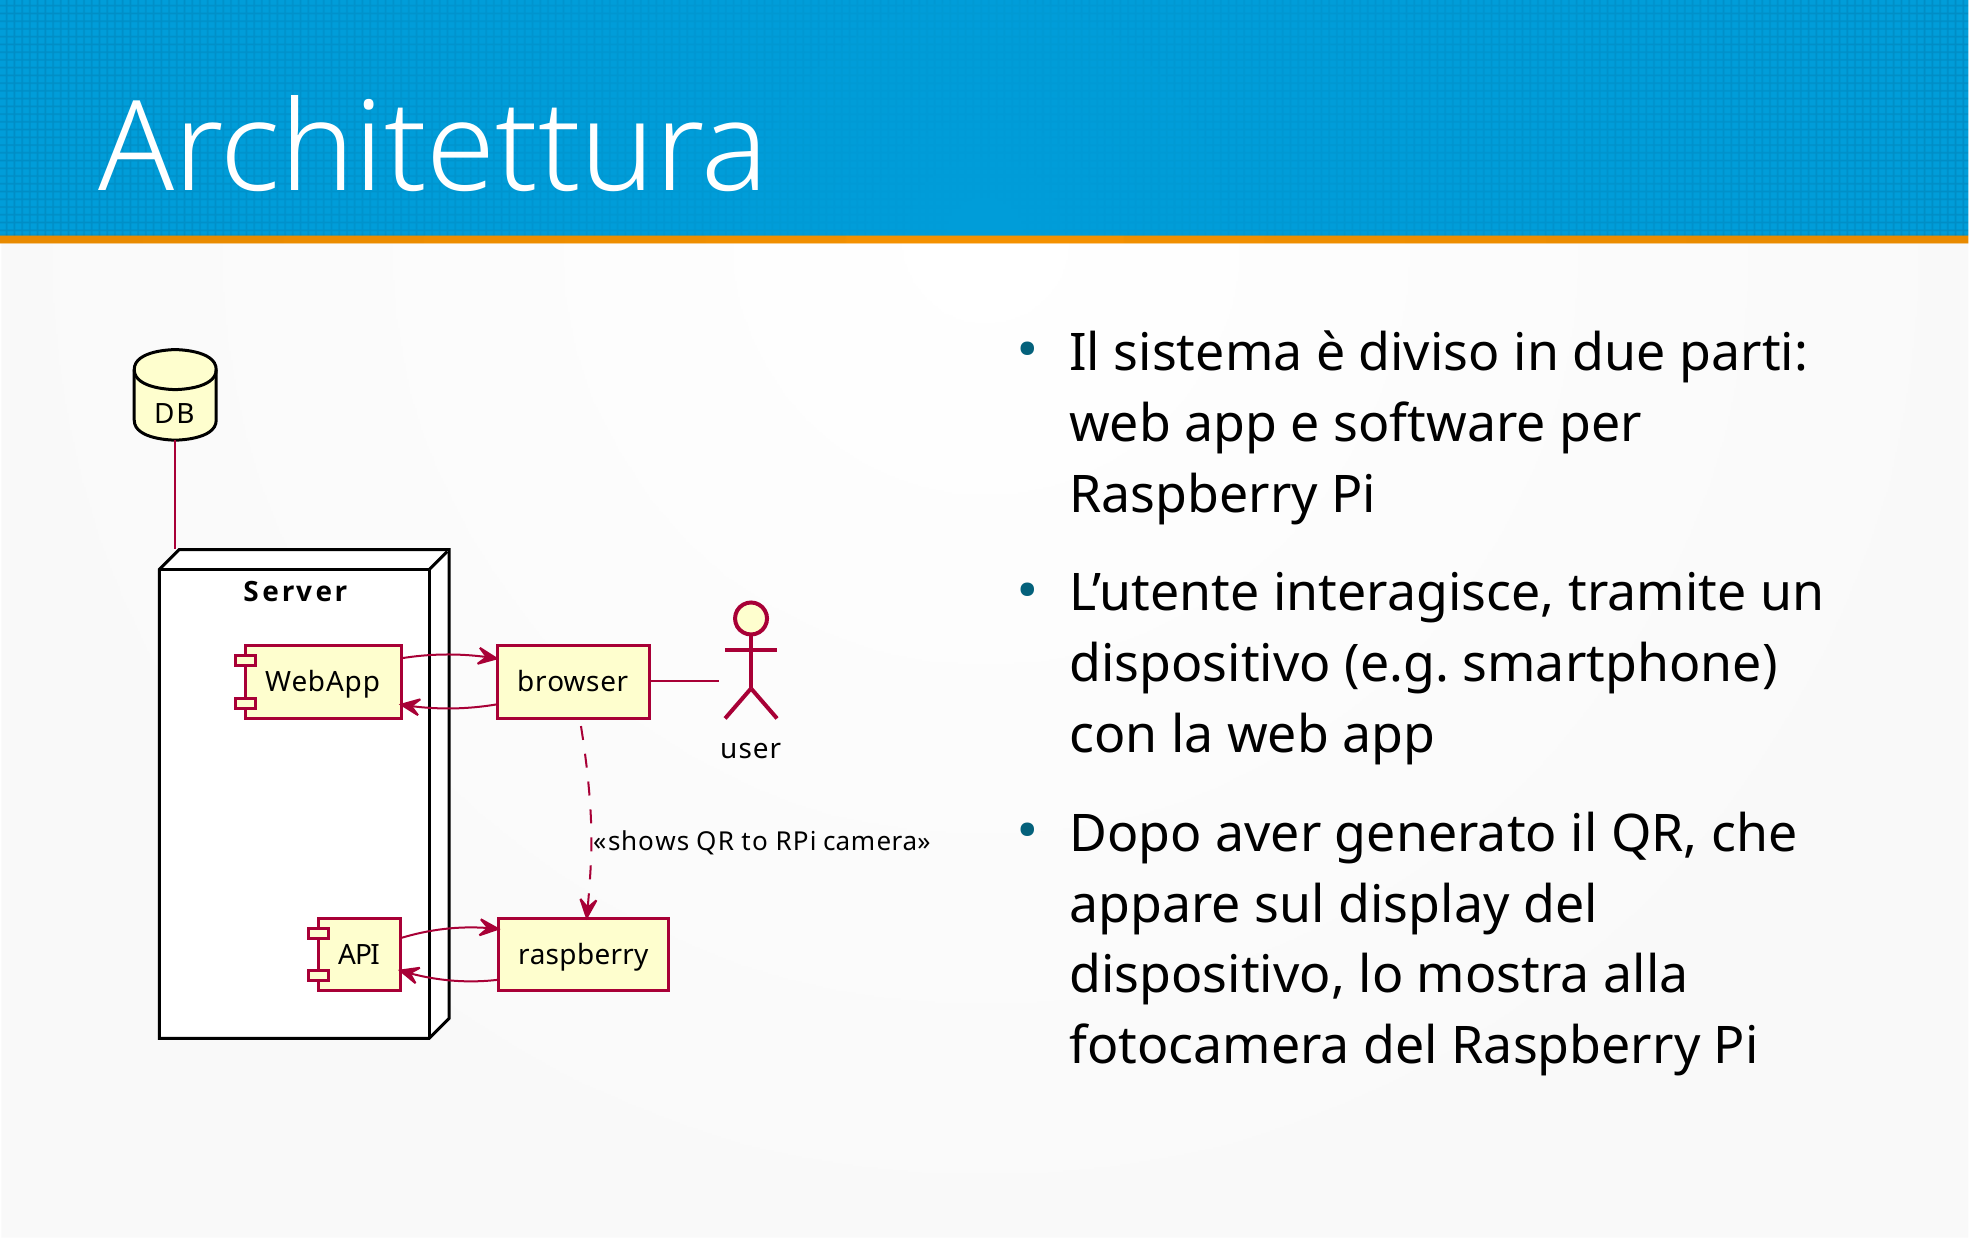

# Architettura
Il sistema è diviso in due parti: web app e software per Raspberry Pi
L’utente interagisce, tramite un dispositivo (e.g. smartphone) con la web app
Dopo aver generato il QR, che appare sul display del dispositivo, lo mostra alla fotocamera del Raspberry Pi